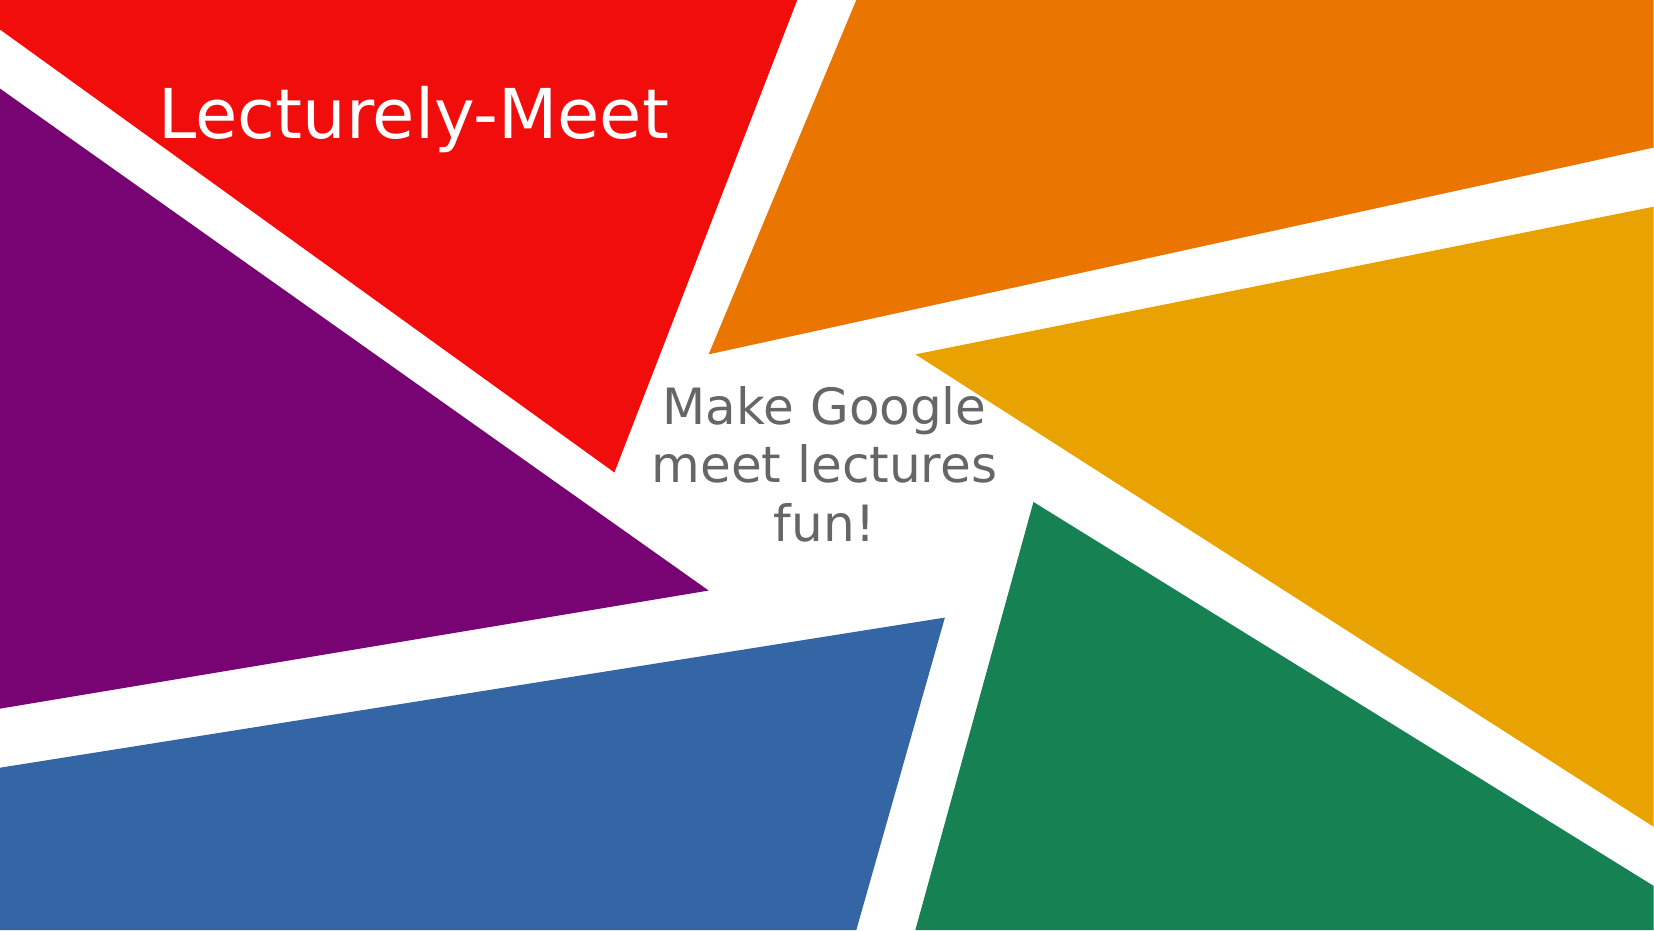

Lecturely-Meet
# Make Google meet lectures fun!